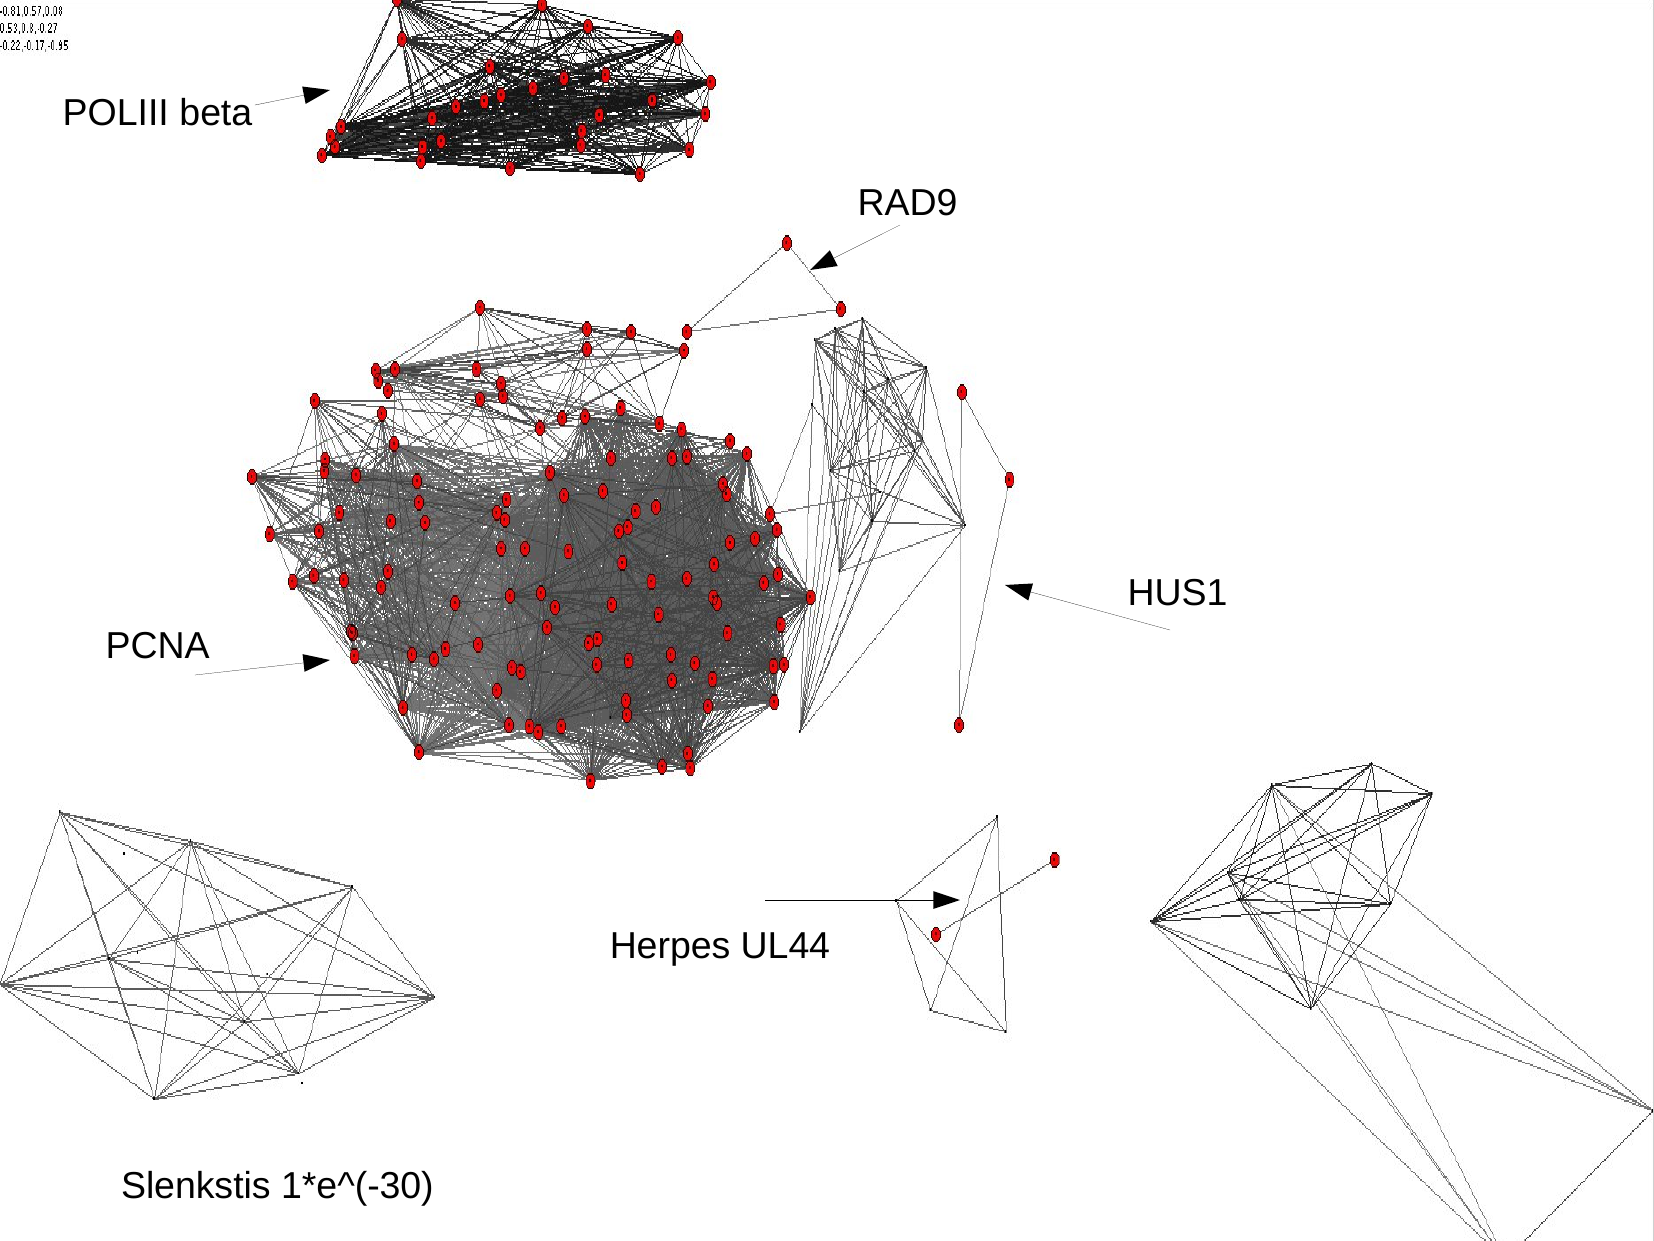

POLIII beta
RAD9
HUS1
PCNA
Herpes UL44
Slenkstis 1*e^(-30)